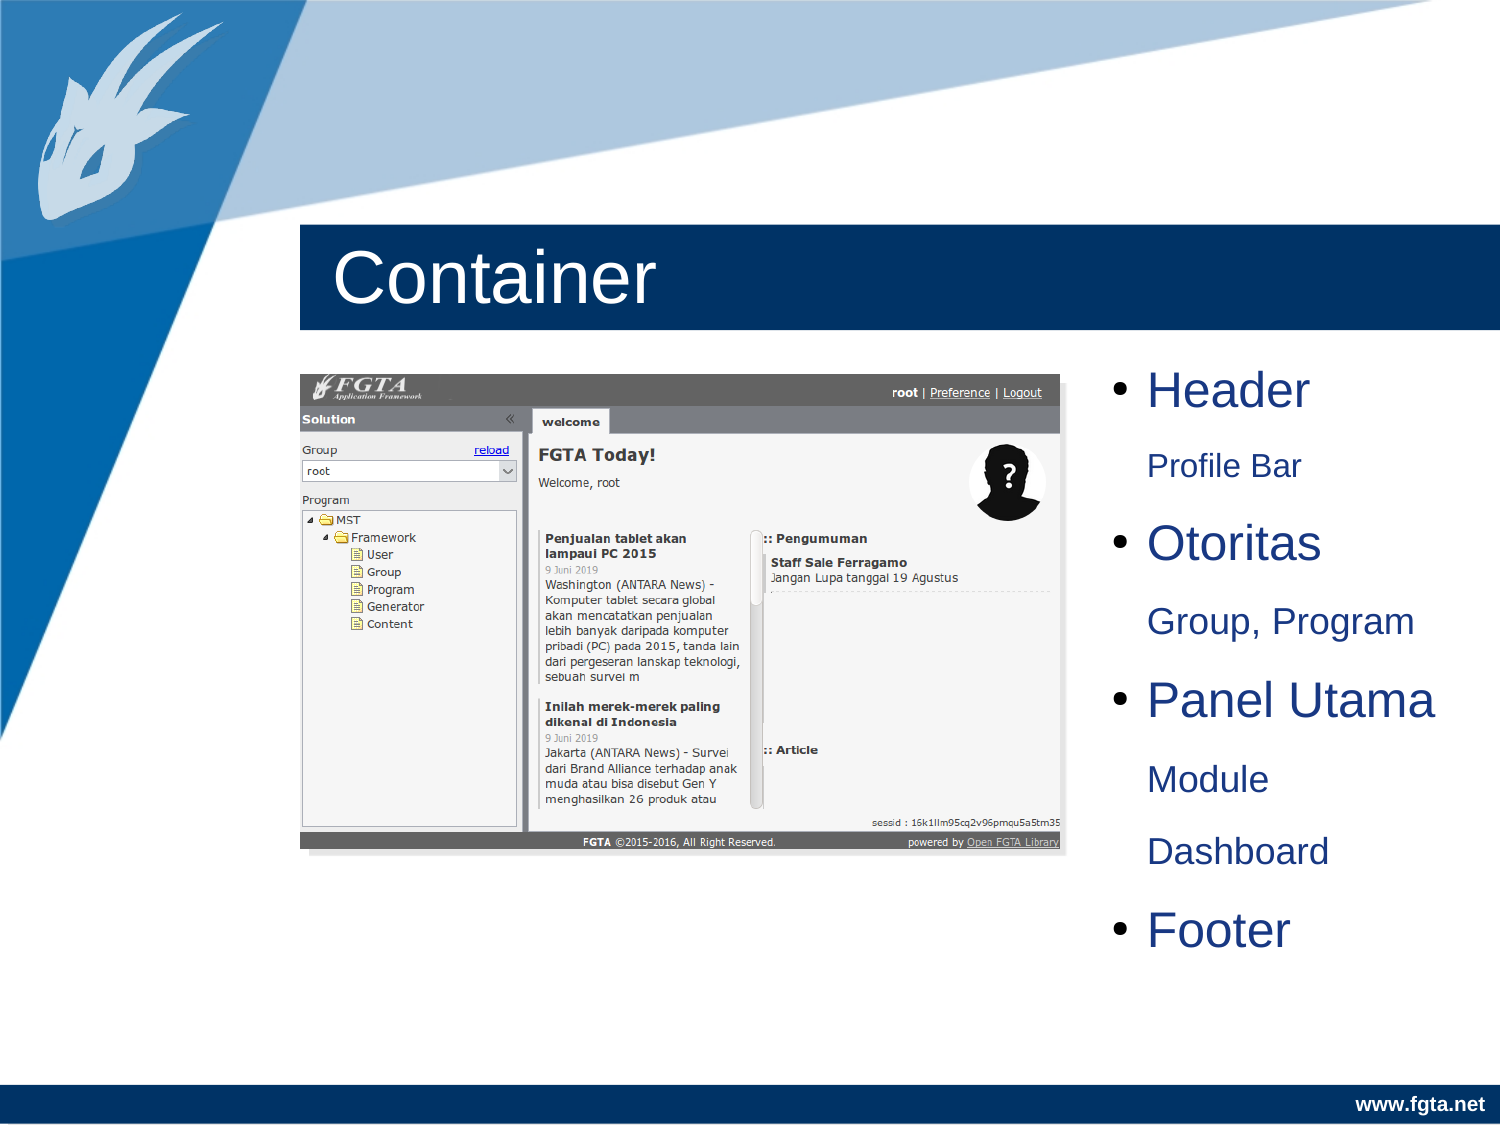

# Container
Header
Profile Bar
Otoritas
Group, Program
Panel Utama
Module
Dashboard
Footer